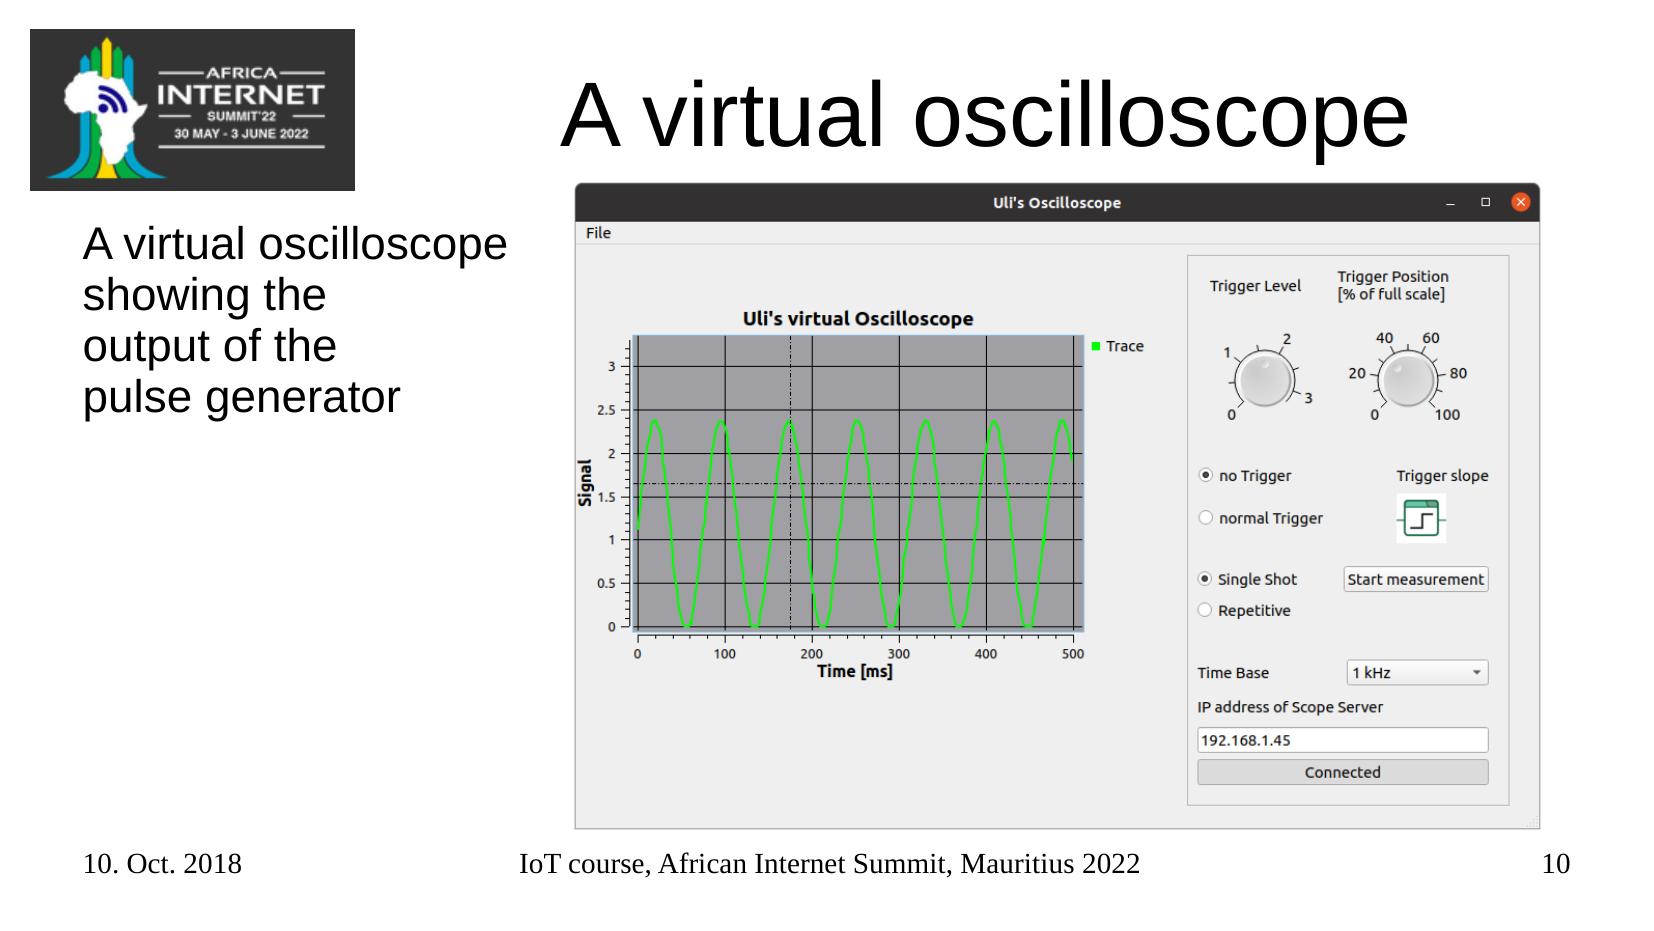

# A virtual oscilloscope
A virtual oscilloscope
showing the
output of the
pulse generator
10. Oct. 2018
IoT course, African Internet Summit, Mauritius 2022
10